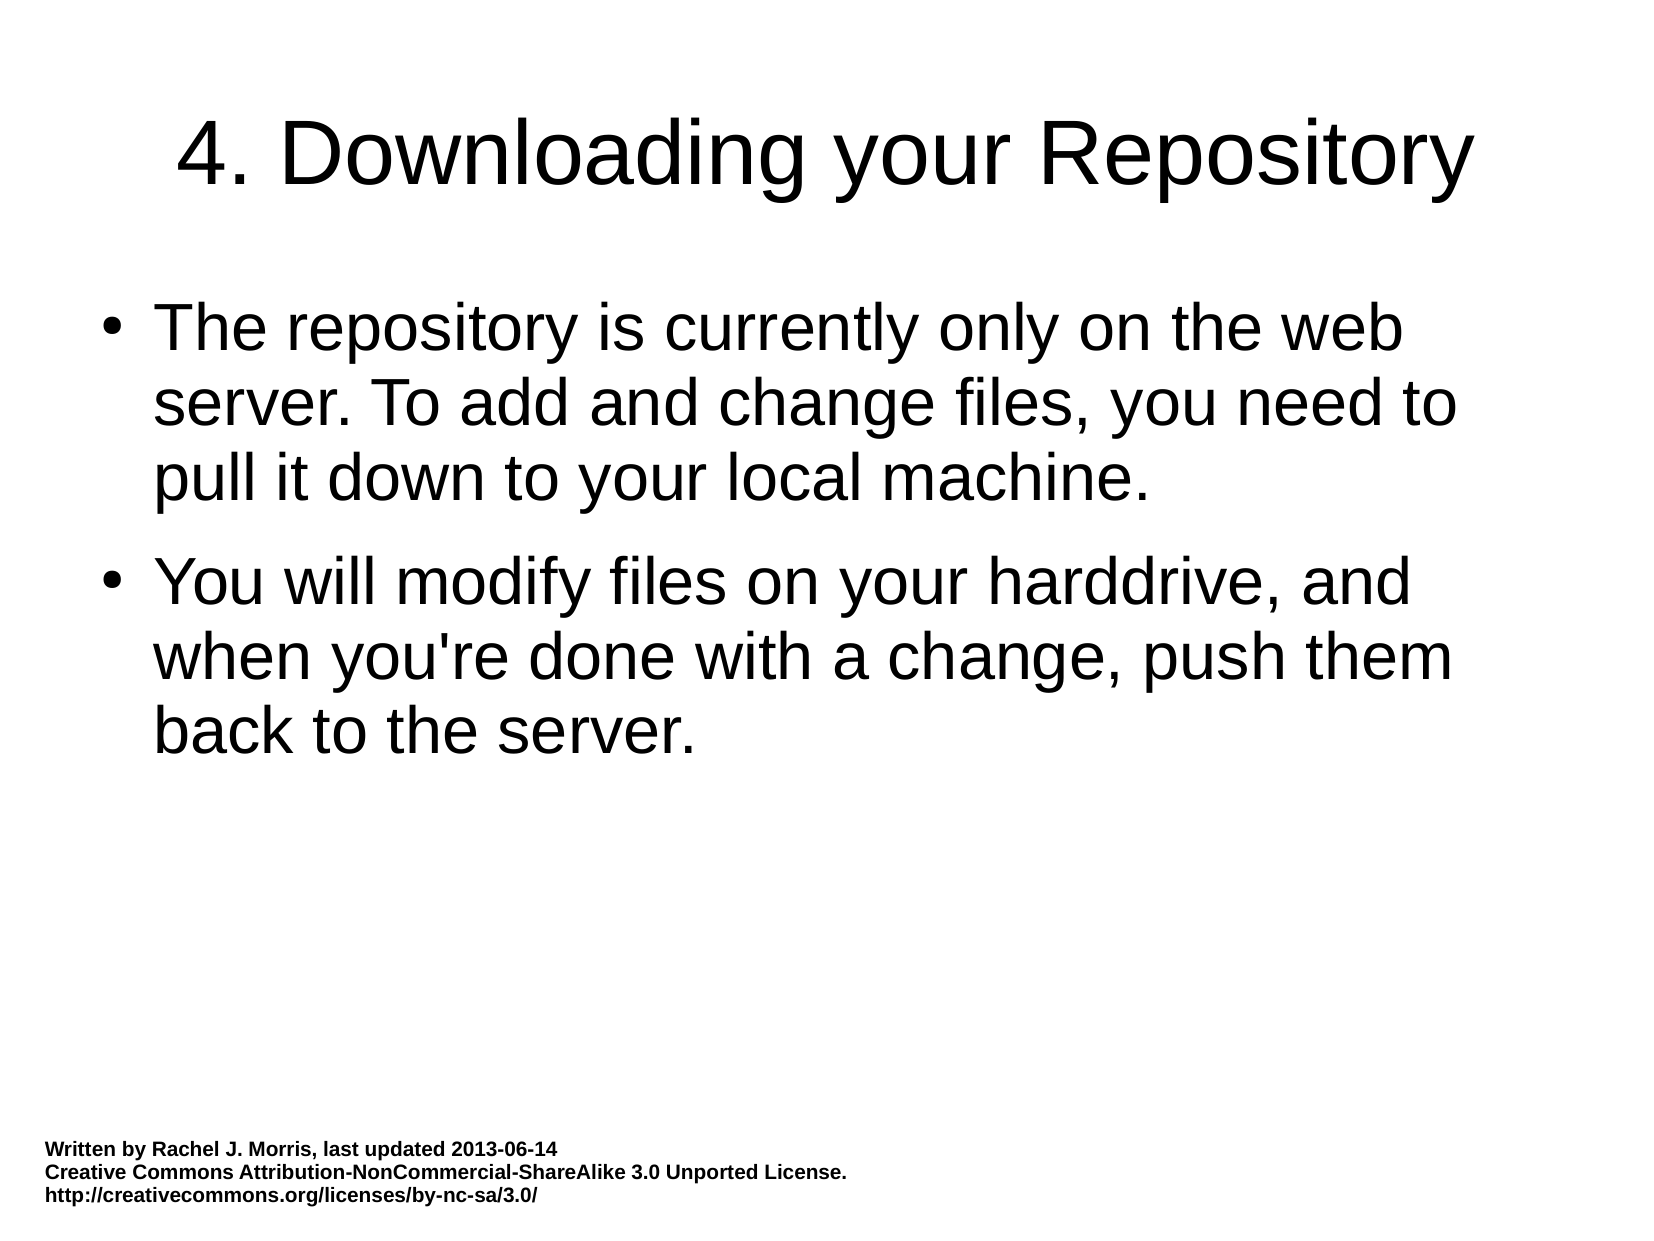

# 4. Downloading your Repository
The repository is currently only on the web server. To add and change files, you need to pull it down to your local machine.
You will modify files on your harddrive, and when you're done with a change, push them back to the server.